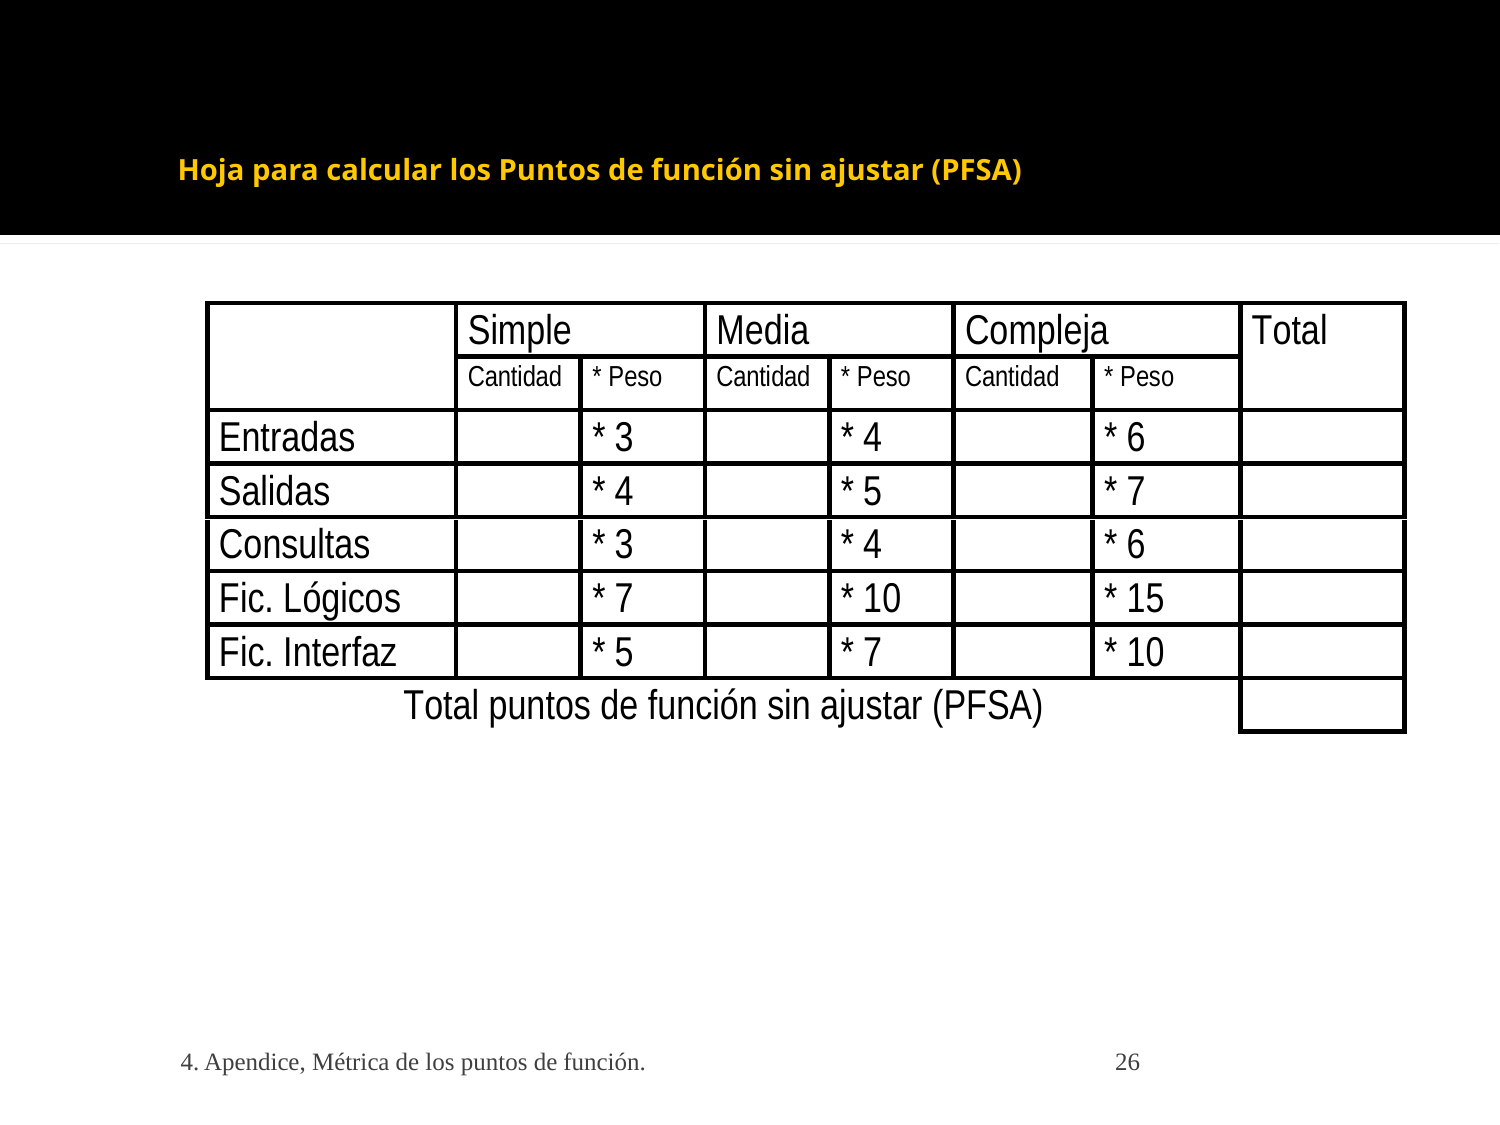

# Hoja para calcular los Puntos de función sin ajustar (PFSA)
4. Apendice, Métrica de los puntos de función.
25